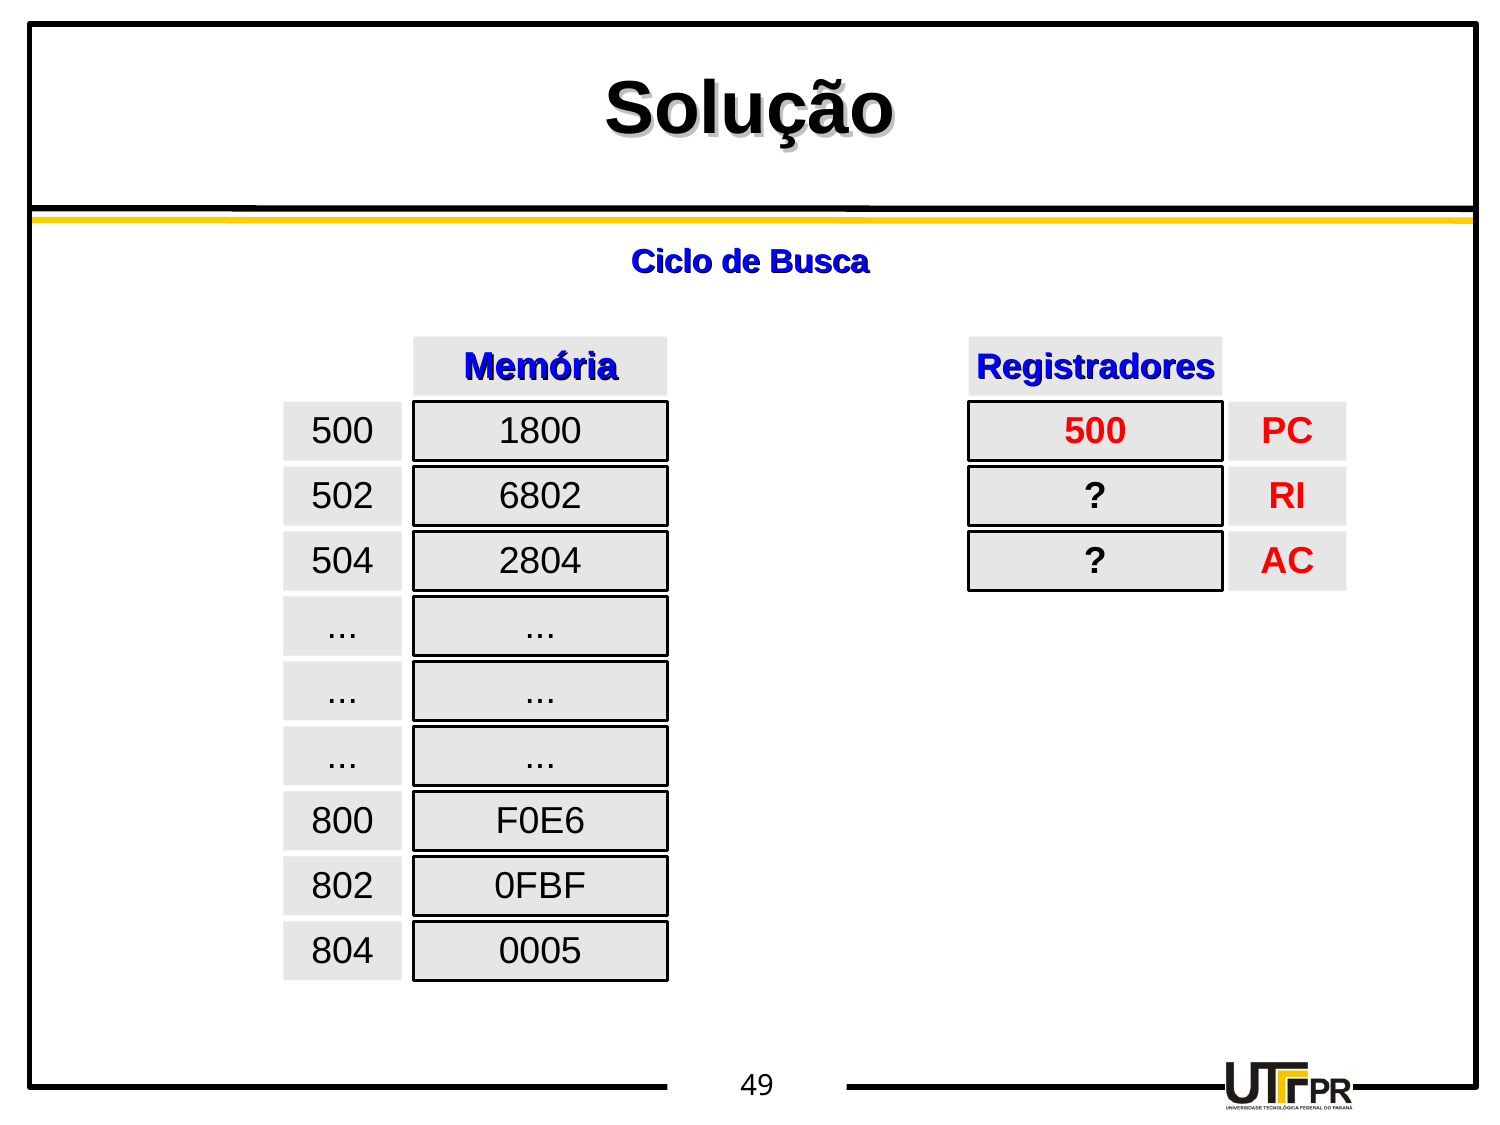

# Solução
Ciclo de Busca
Memória
Registradores
500
1800
500
PC
502
6802
?
RI
504
2804
?
AC
...
...
...
...
...
...
800
F0E6
802
0FBF
804
0005